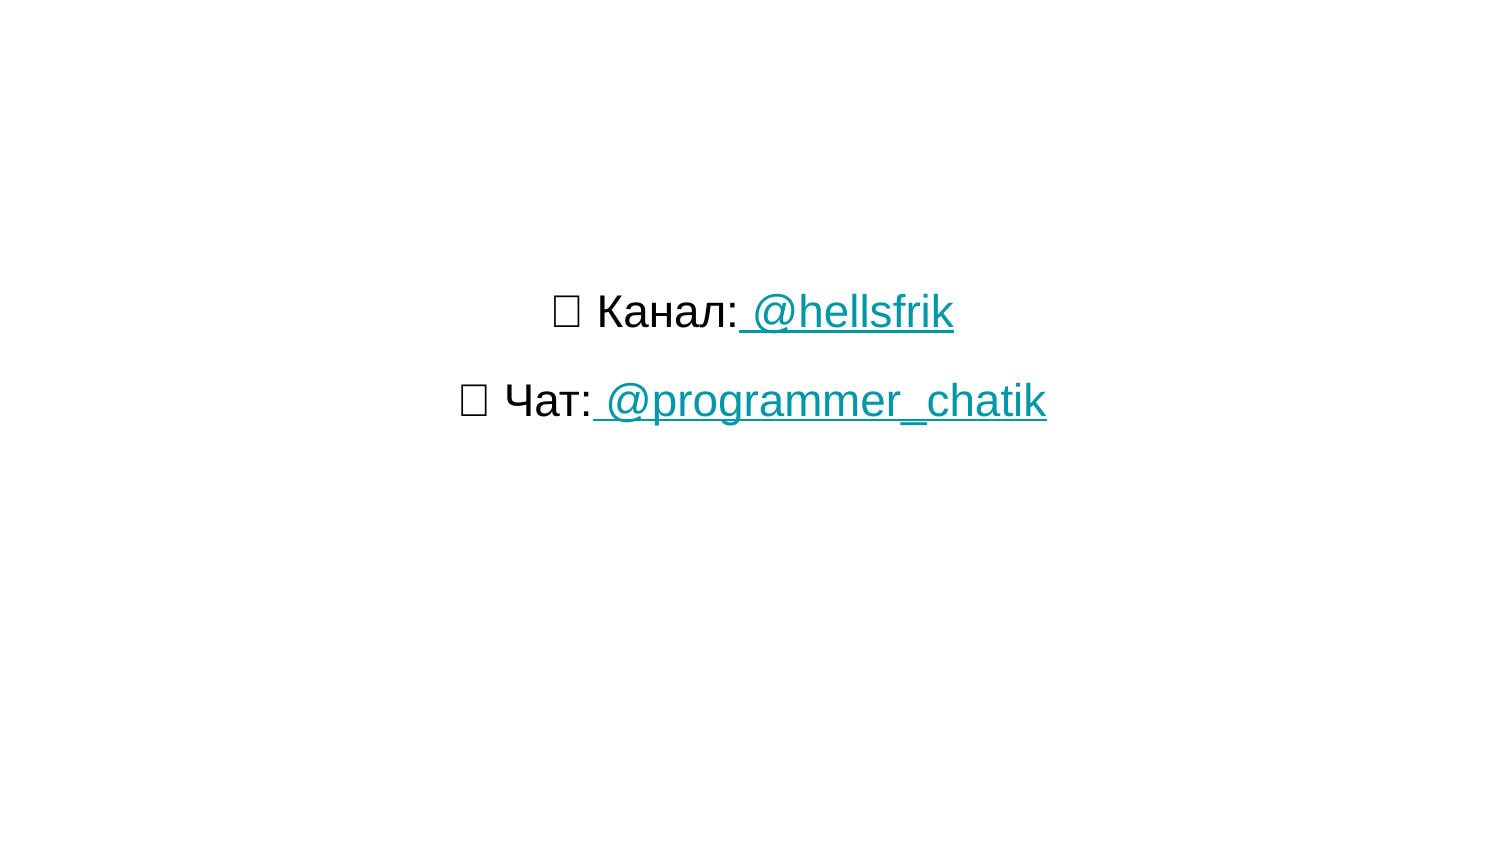

# 📢 Канал: @hellsfrik
💬 Чат: @programmer_chatik